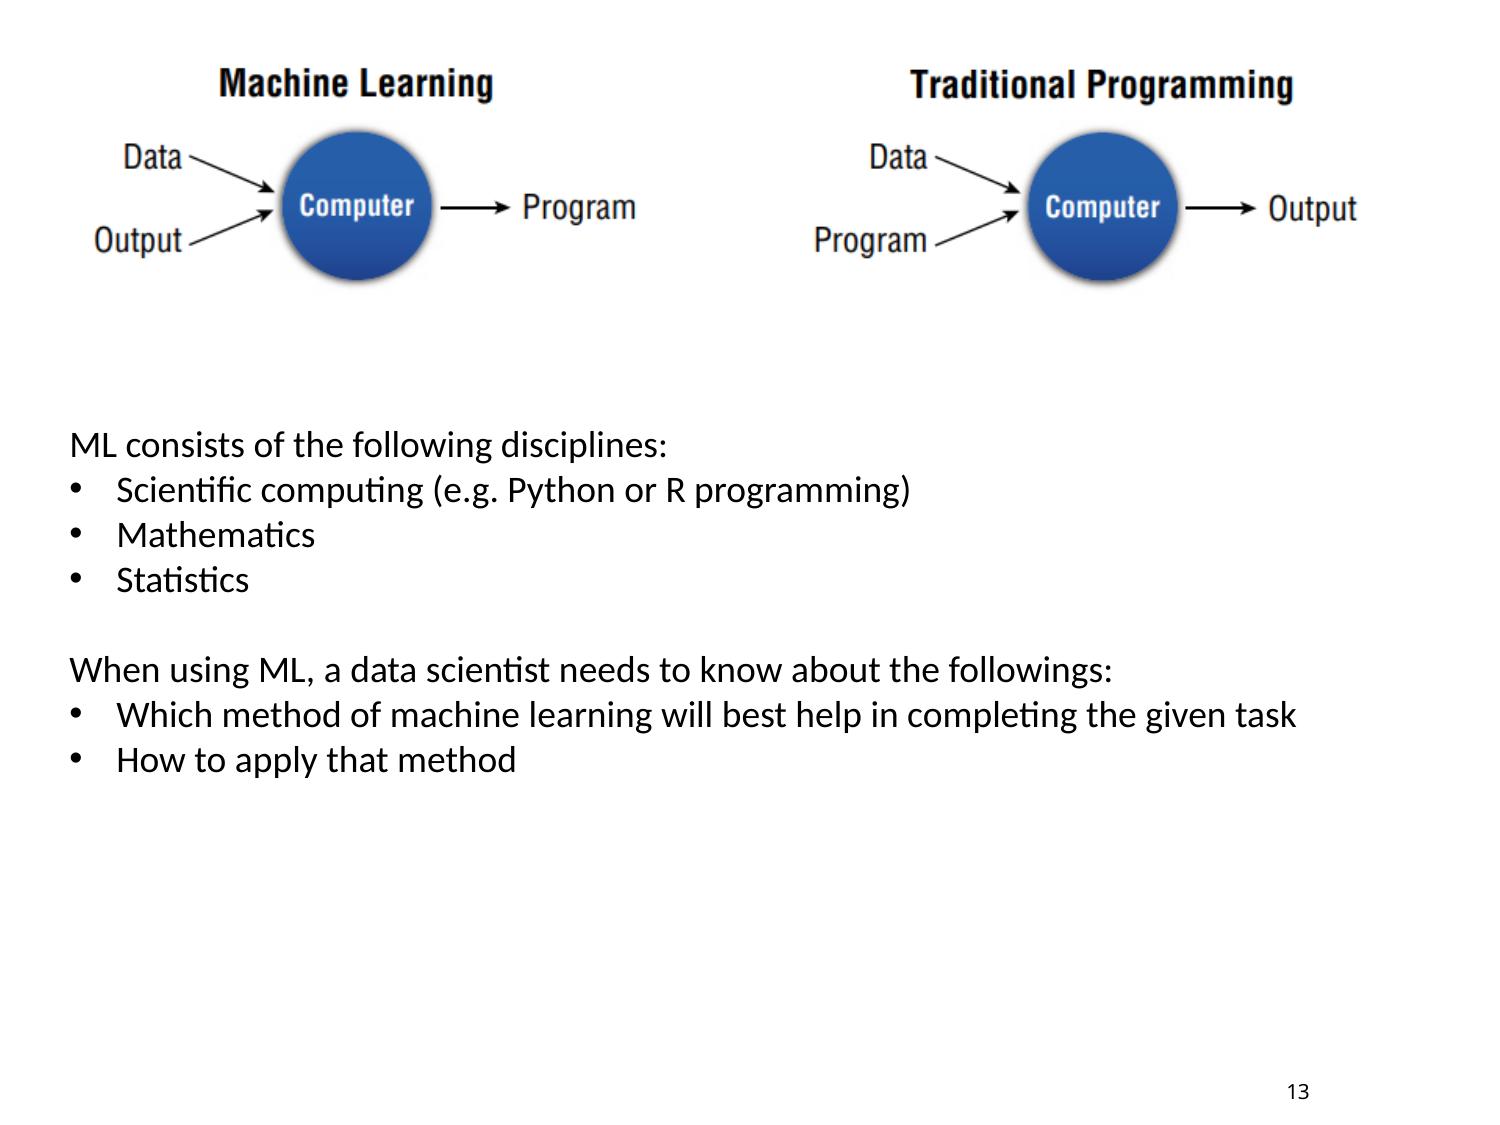

ML consists of the following disciplines:
Scientific computing (e.g. Python or R programming)
Mathematics
Statistics
When using ML, a data scientist needs to know about the followings:
Which method of machine learning will best help in completing the given task
How to apply that method
13